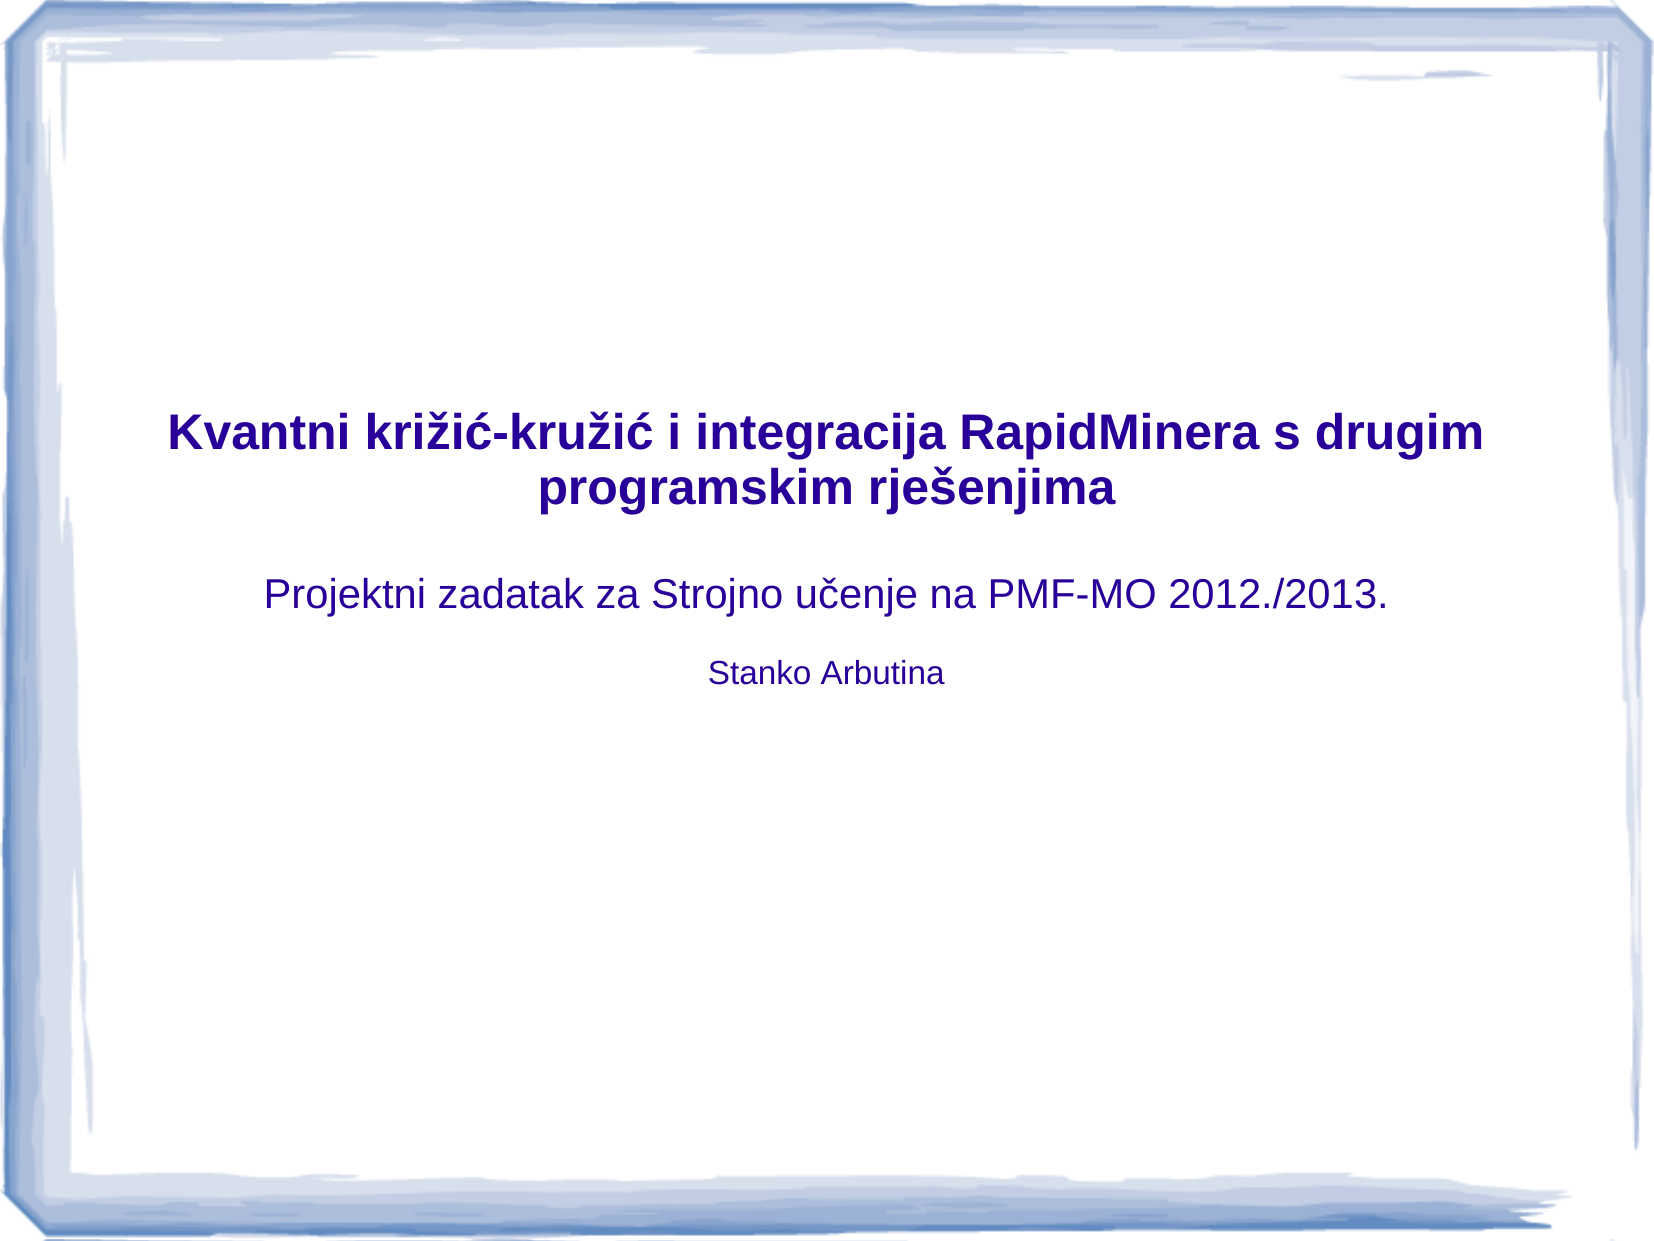

Kvantni križić-kružić i integracija RapidMinera s drugim programskim rješenjima
Projektni zadatak za Strojno učenje na PMF-MO 2012./2013.
Stanko Arbutina